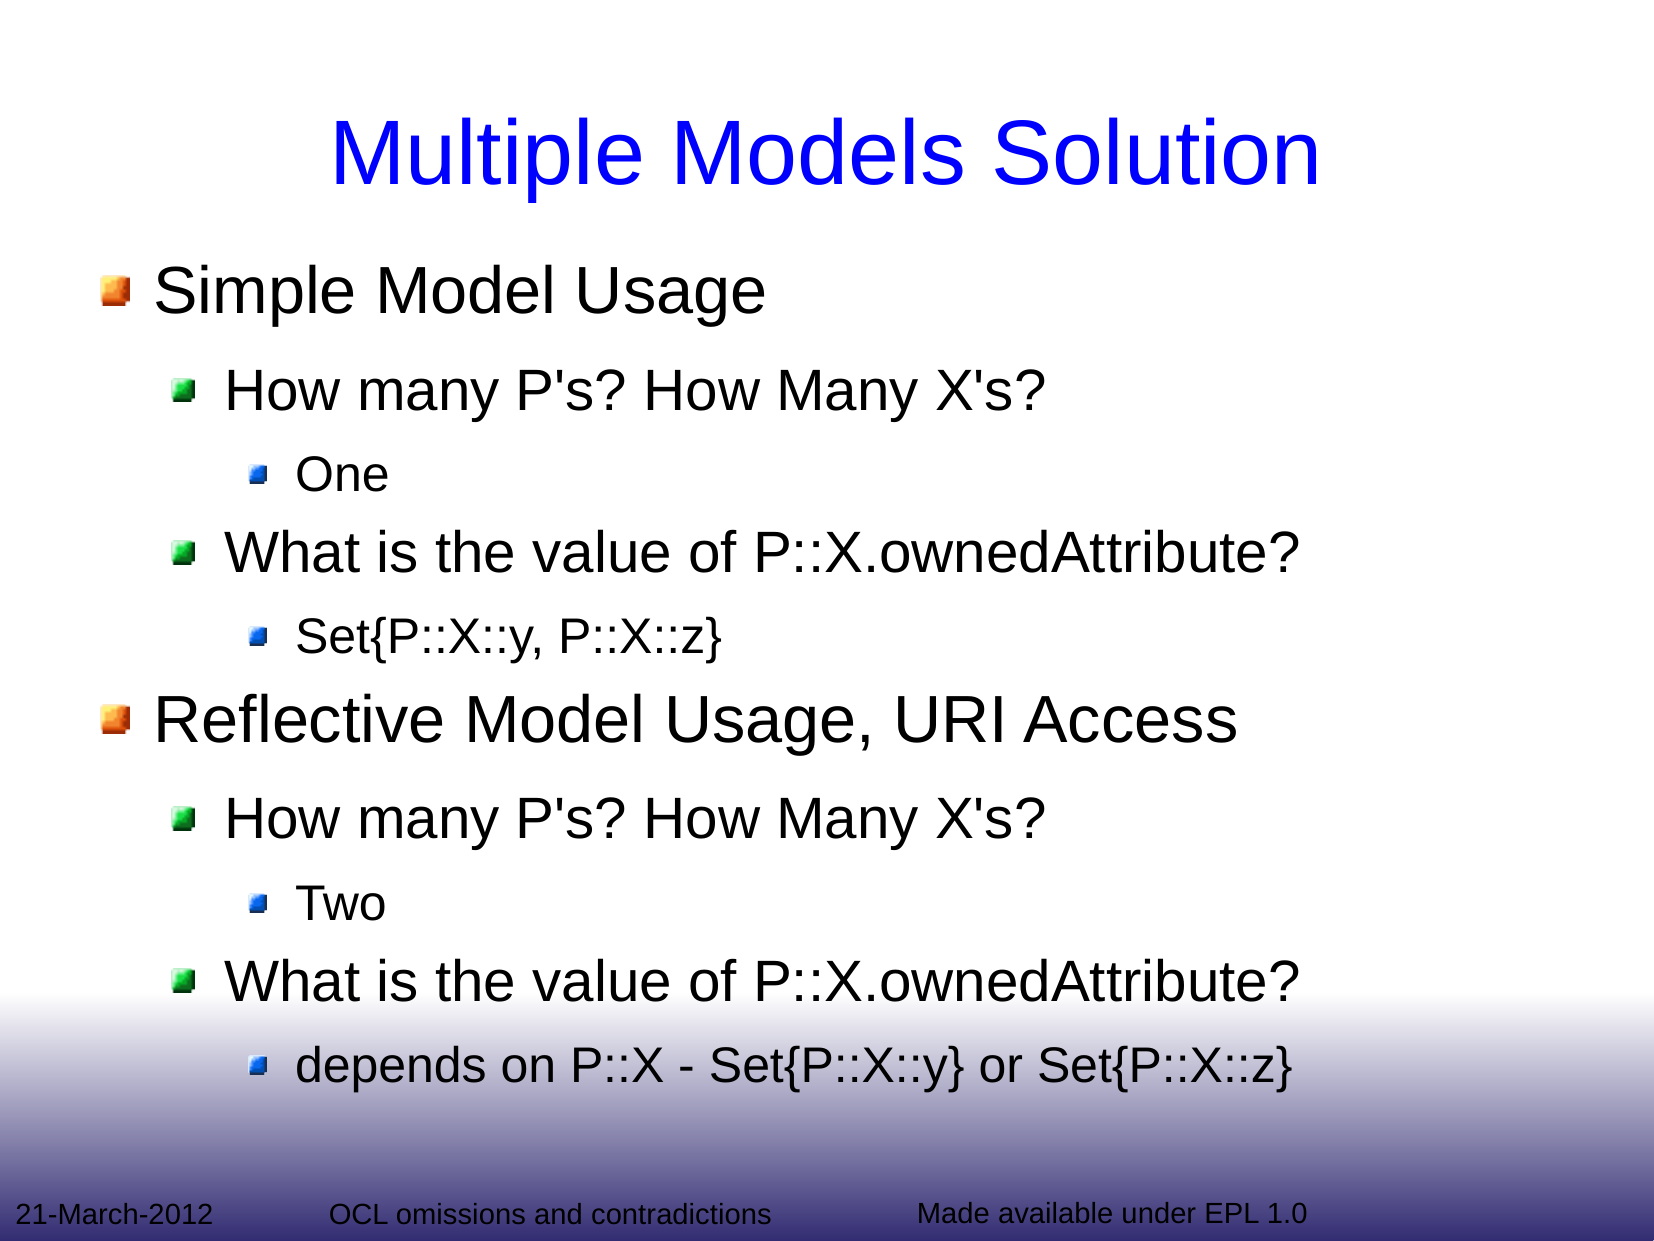

# Multiple Models Solution
Simple Model Usage
How many P's? How Many X's?
One
What is the value of P::X.ownedAttribute?
Set{P::X::y, P::X::z}
Reflective Model Usage, URI Access
How many P's? How Many X's?
Two
What is the value of P::X.ownedAttribute?
depends on P::X - Set{P::X::y} or Set{P::X::z}
21-March-2012
OCL omissions and contradictions